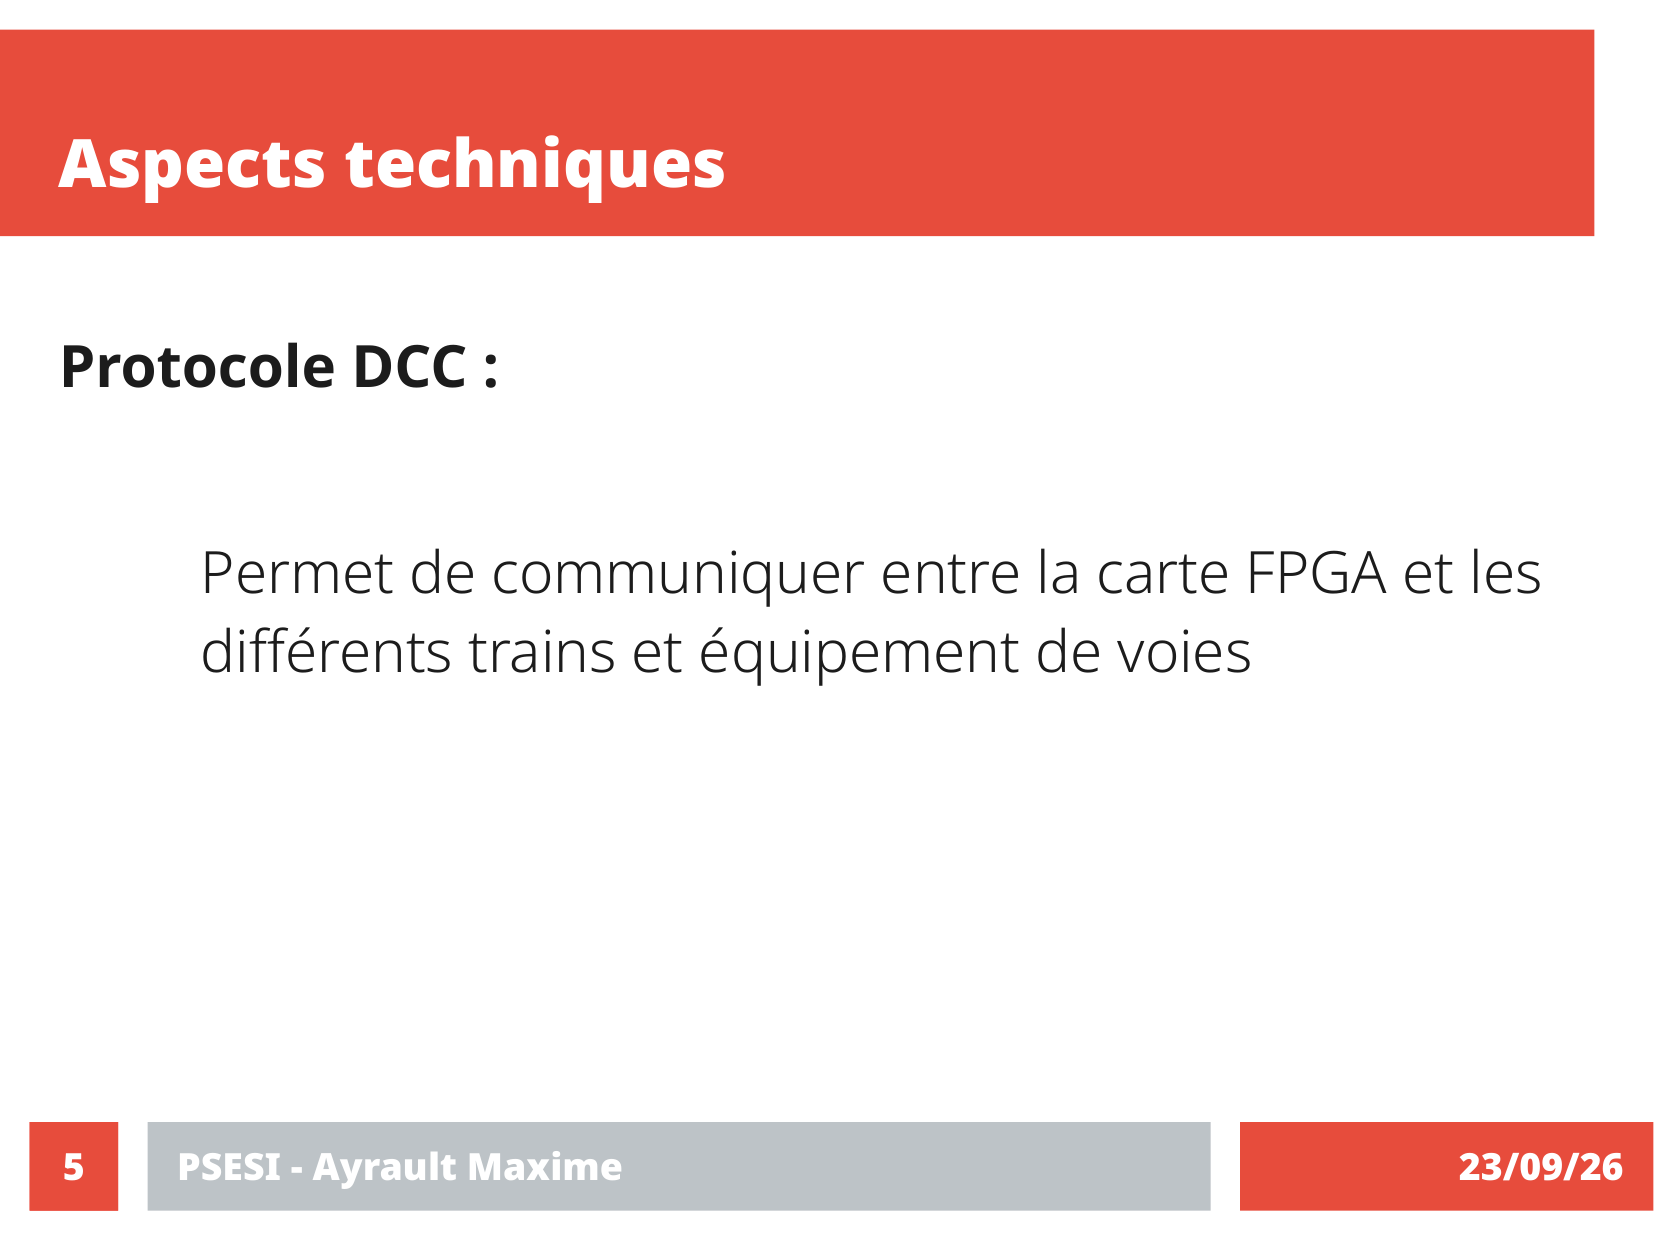

# Aspects techniques
Protocole DCC :
Permet de communiquer entre la carte FPGA et les différents trains et équipement de voies
5
PSESI - Ayrault Maxime